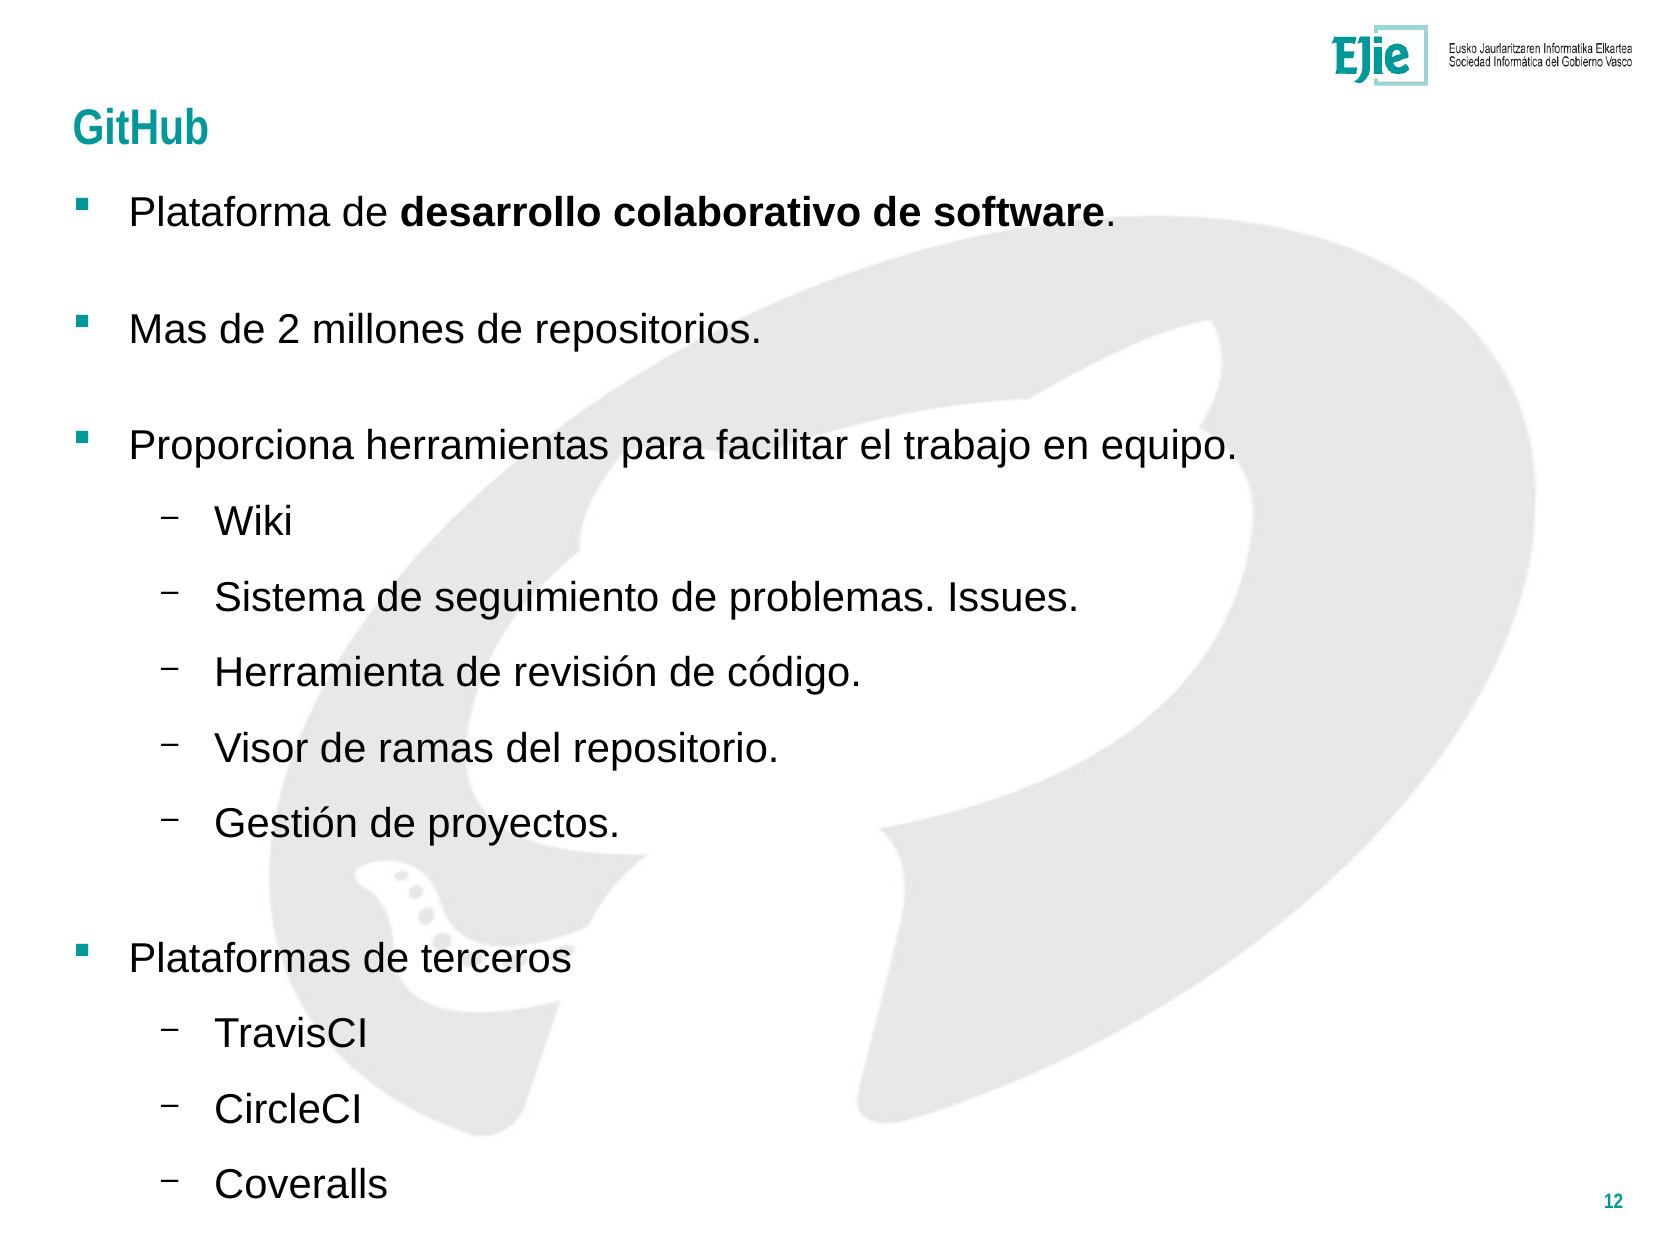

# GitHub
Plataforma de desarrollo colaborativo de software.
Mas de 2 millones de repositorios.
Proporciona herramientas para facilitar el trabajo en equipo.
Wiki
Sistema de seguimiento de problemas. Issues.
Herramienta de revisión de código.
Visor de ramas del repositorio.
Gestión de proyectos.
Plataformas de terceros
TravisCI
CircleCI
Coveralls